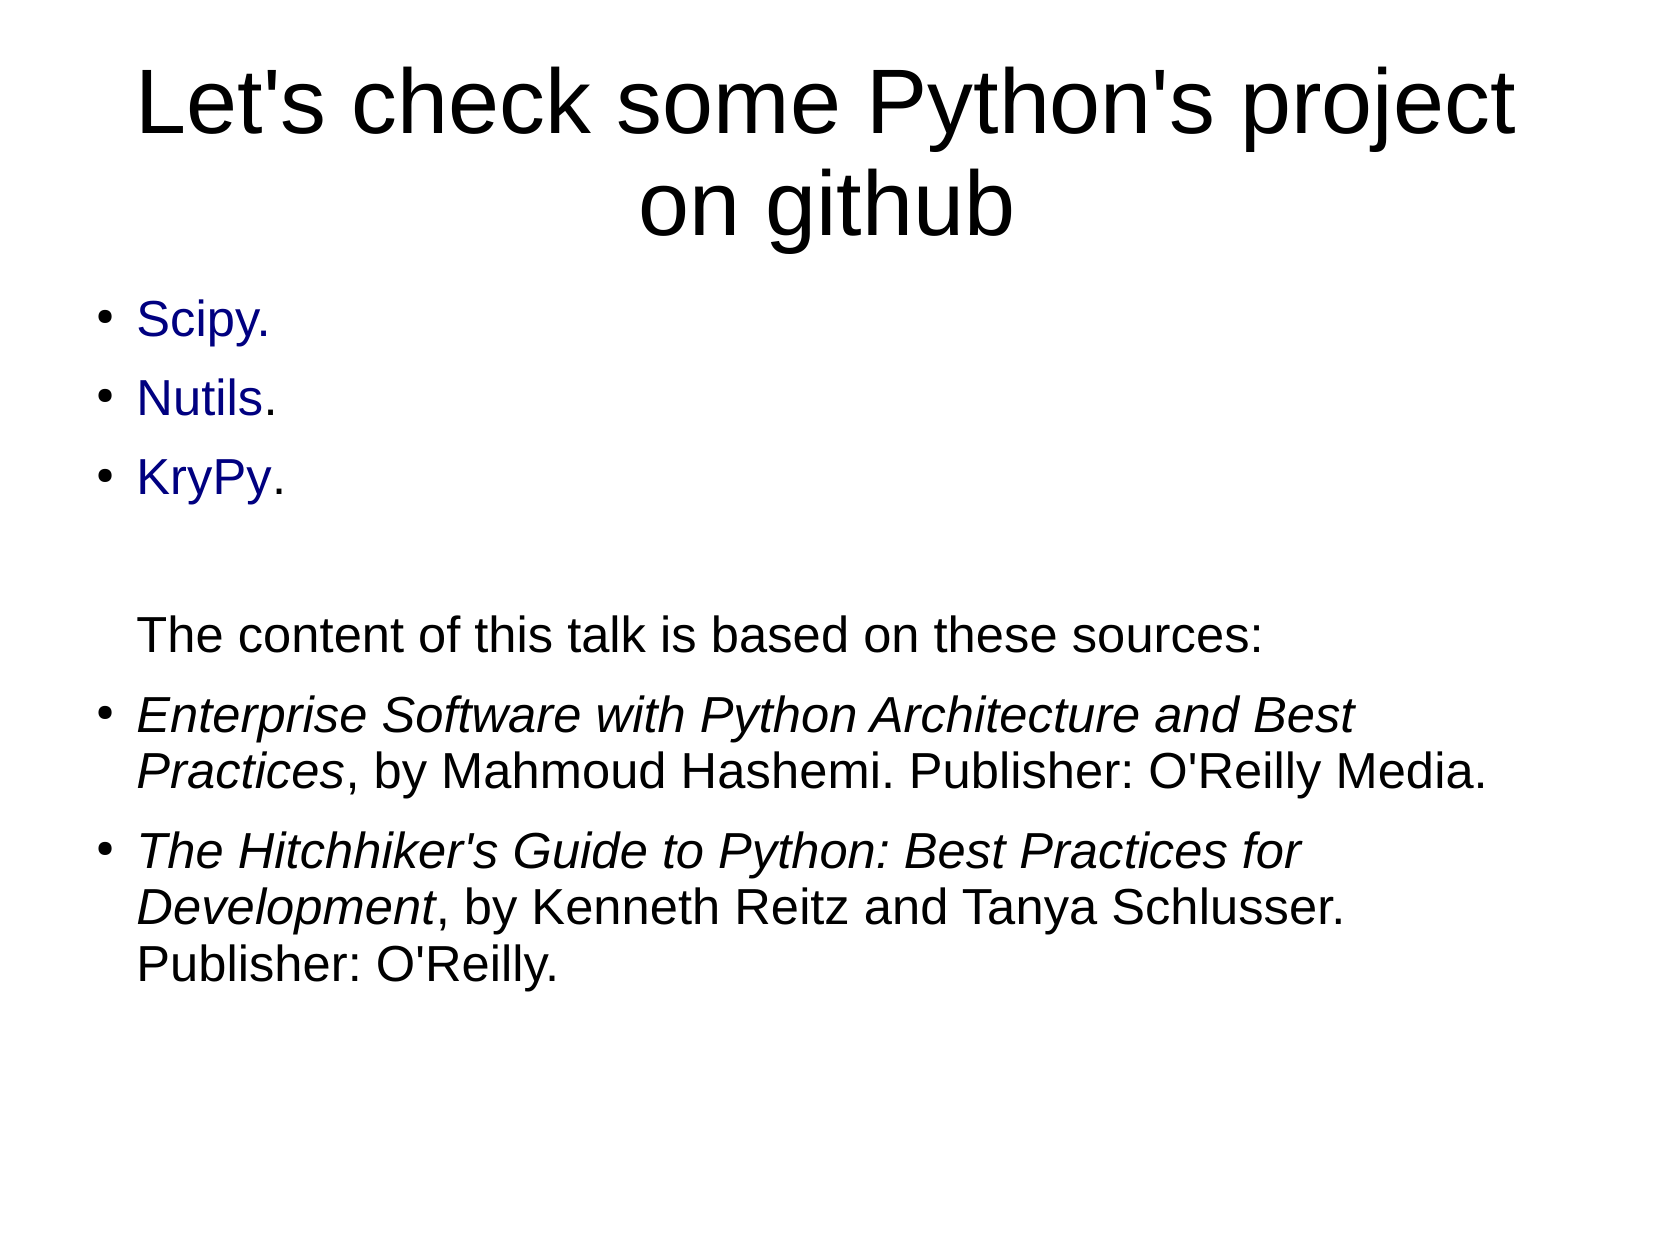

# Let's check some Python's project on github
Scipy.
Nutils.
KryPy.
The content of this talk is based on these sources:
Enterprise Software with Python Architecture and Best Practices, by Mahmoud Hashemi. Publisher: O'Reilly Media.
The Hitchhiker's Guide to Python: Best Practices for Development, by Kenneth Reitz and Tanya Schlusser. Publisher: O'Reilly.